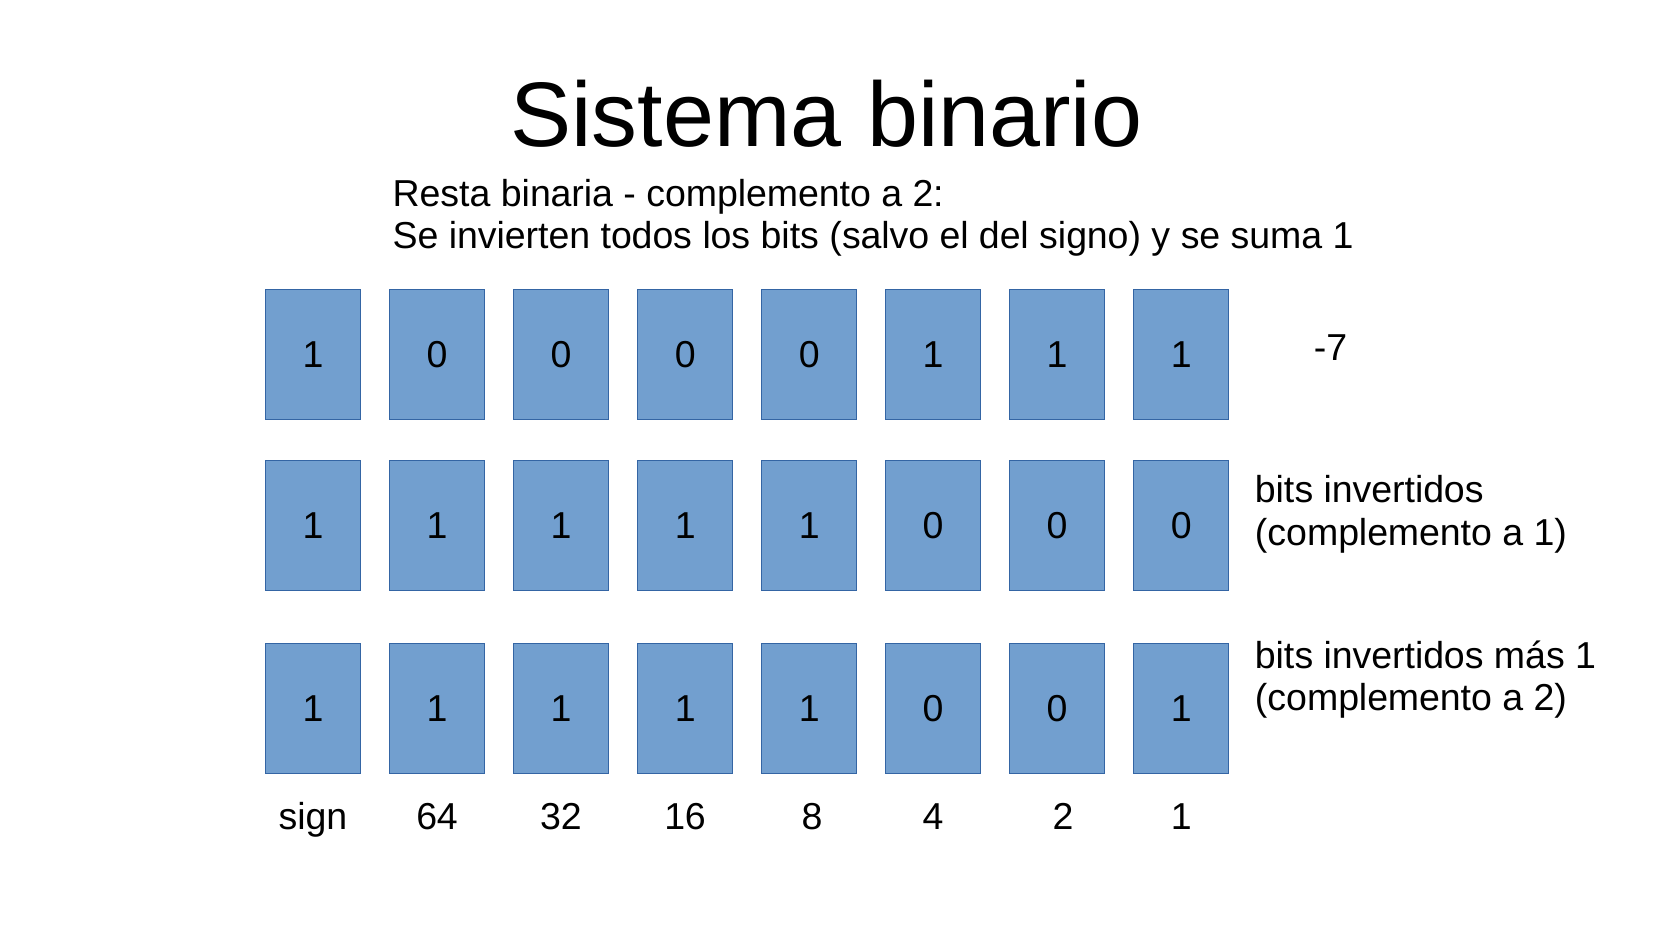

# Sistema binario
Resta binaria - complemento a 2:
Se invierten todos los bits (salvo el del signo) y se suma 1
1
0
0
0
0
1
1
1
-7
1
1
1
1
1
0
0
0
bits invertidos
(complemento a 1)
bits invertidos más 1
(complemento a 2)
1
1
1
1
1
0
0
1
sign
64
32
16
8
4
2
1